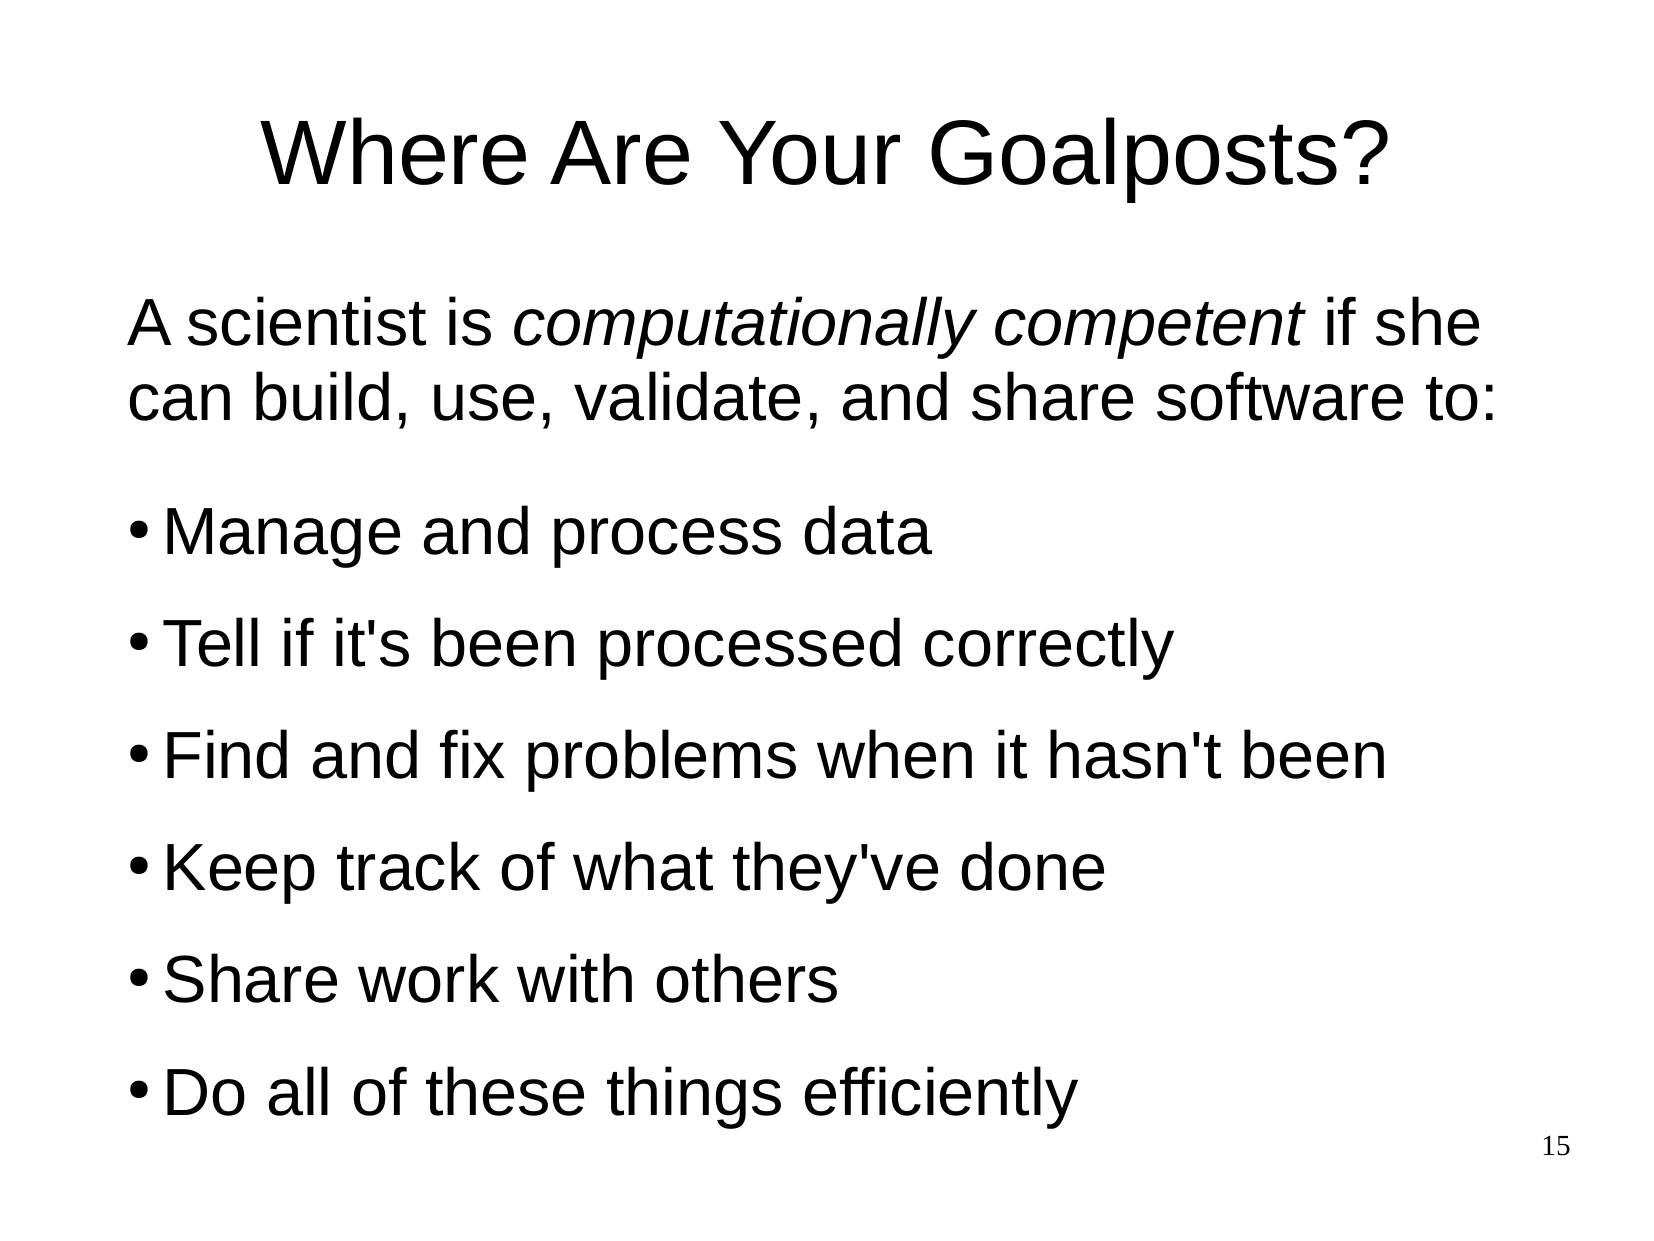

# Where Are Your Goalposts?
A scientist is computationally competent if she
can build, use, validate, and share software to:
Manage and process data
Tell if it's been processed correctly
Find and fix problems when it hasn't been
Keep track of what they've done
Share work with others
Do all of these things efficiently
15